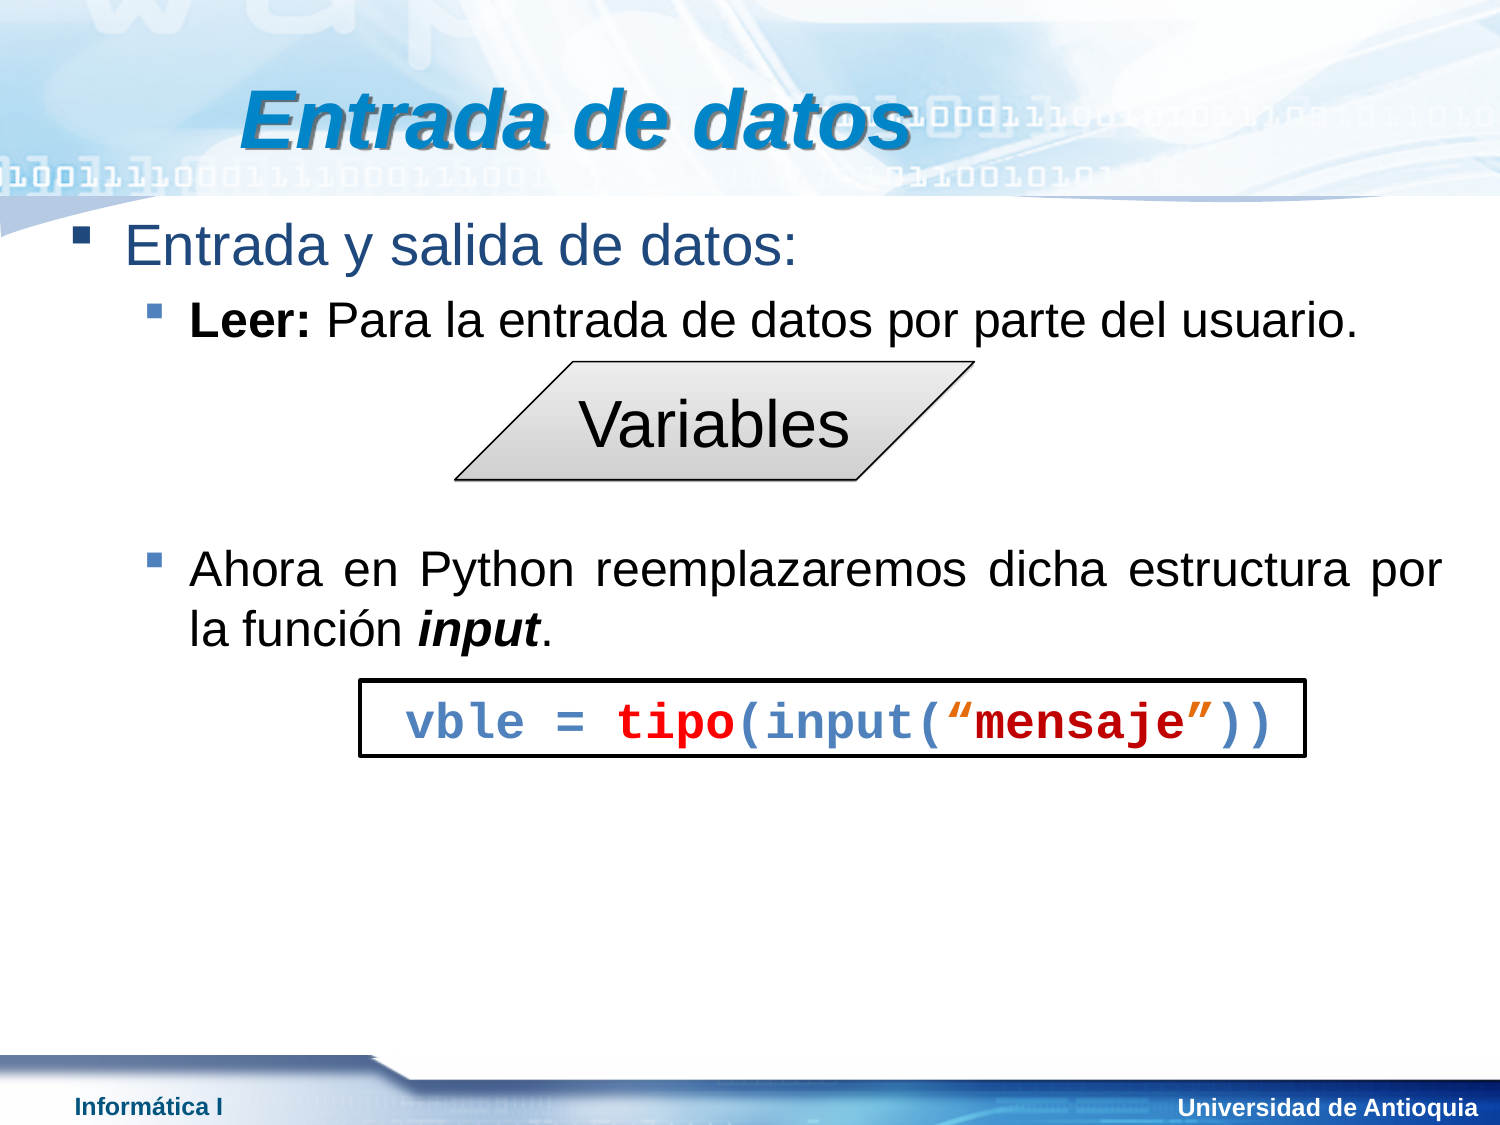

# Entrada de datos
Entrada y salida de datos:
Leer: Para la entrada de datos por parte del usuario.
Ahora en Python reemplazaremos dicha estructura por la función input.
Variables
 vble = tipo(input(“mensaje”))